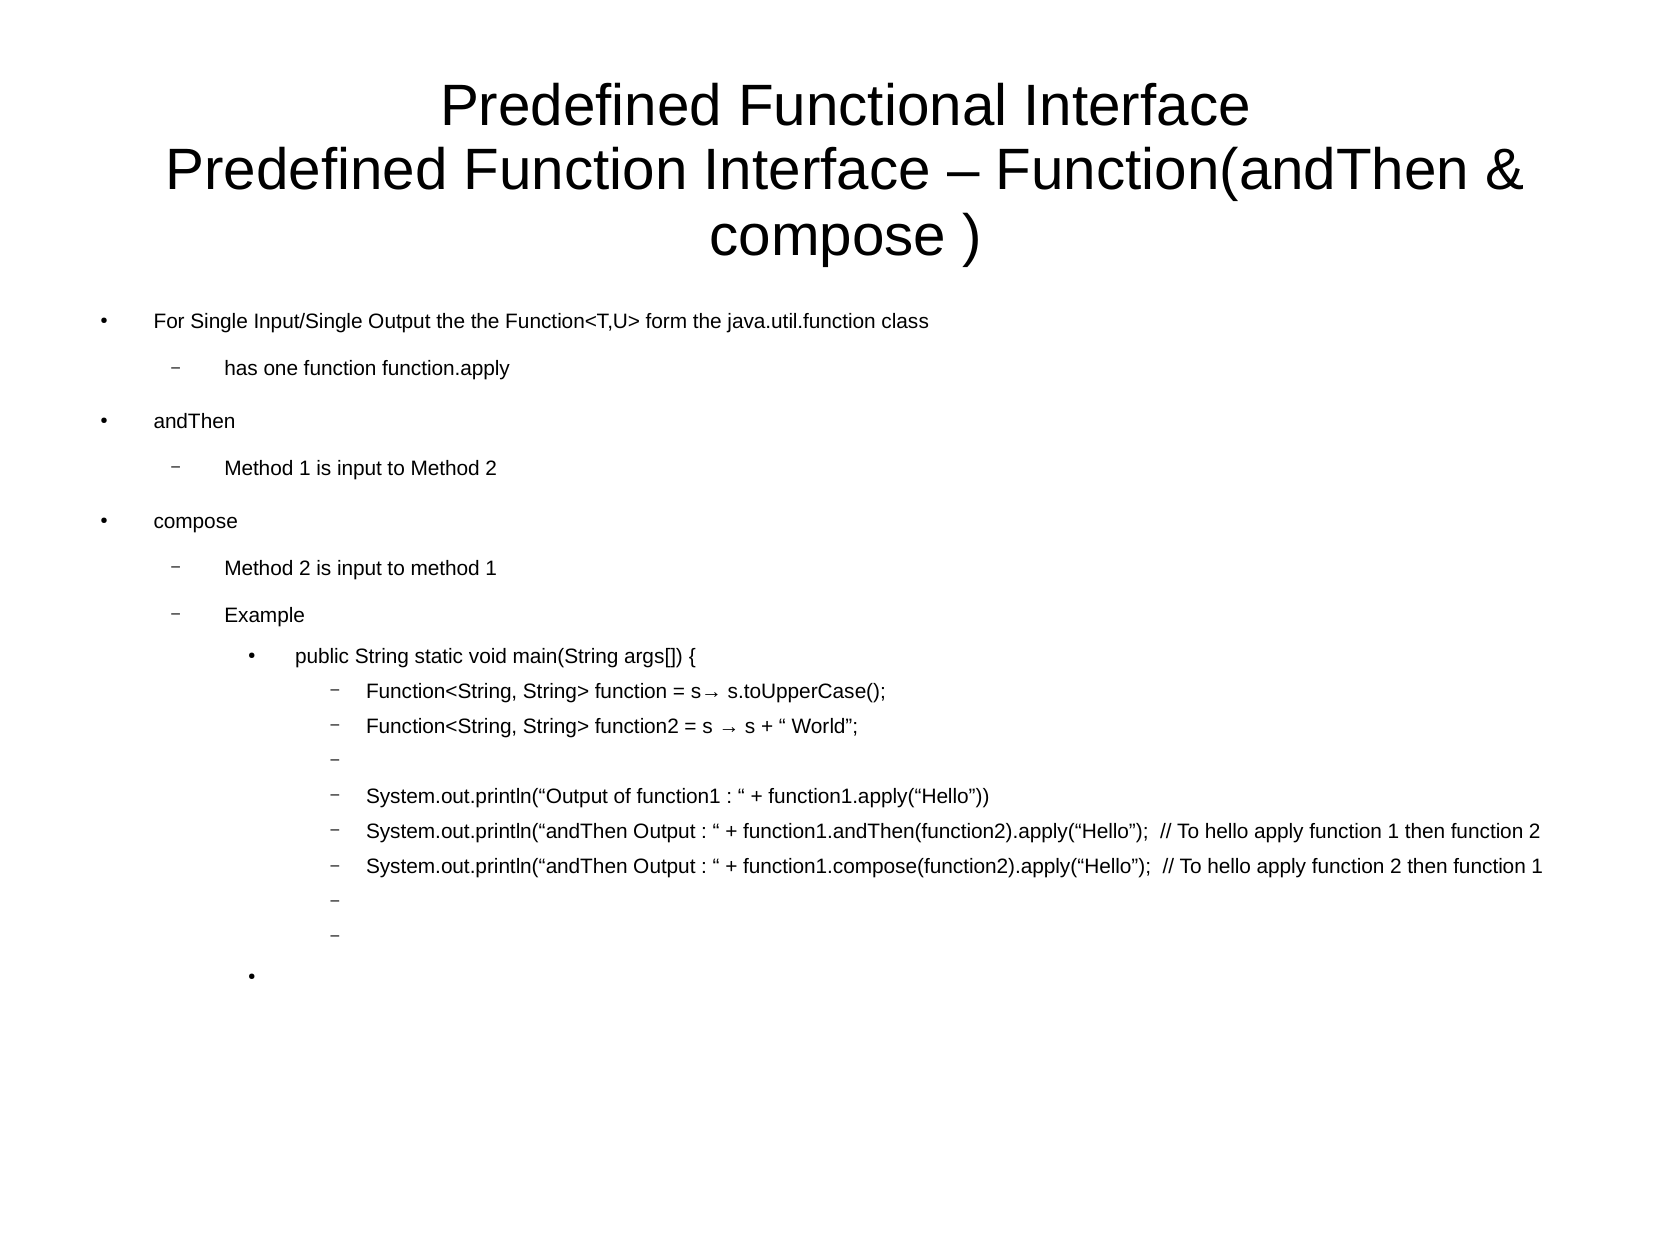

# Predefined Functional Interface Predefined Function Interface – Function(andThen & compose )
For Single Input/Single Output the the Function<T,U> form the java.util.function class
has one function function.apply
andThen
Method 1 is input to Method 2
compose
Method 2 is input to method 1
Example
public String static void main(String args[]) {
Function<String, String> function = s→ s.toUpperCase();
Function<String, String> function2 = s → s + “ World”;
System.out.println(“Output of function1 : “ + function1.apply(“Hello”))
System.out.println(“andThen Output : “ + function1.andThen(function2).apply(“Hello”); // To hello apply function 1 then function 2
System.out.println(“andThen Output : “ + function1.compose(function2).apply(“Hello”); // To hello apply function 2 then function 1